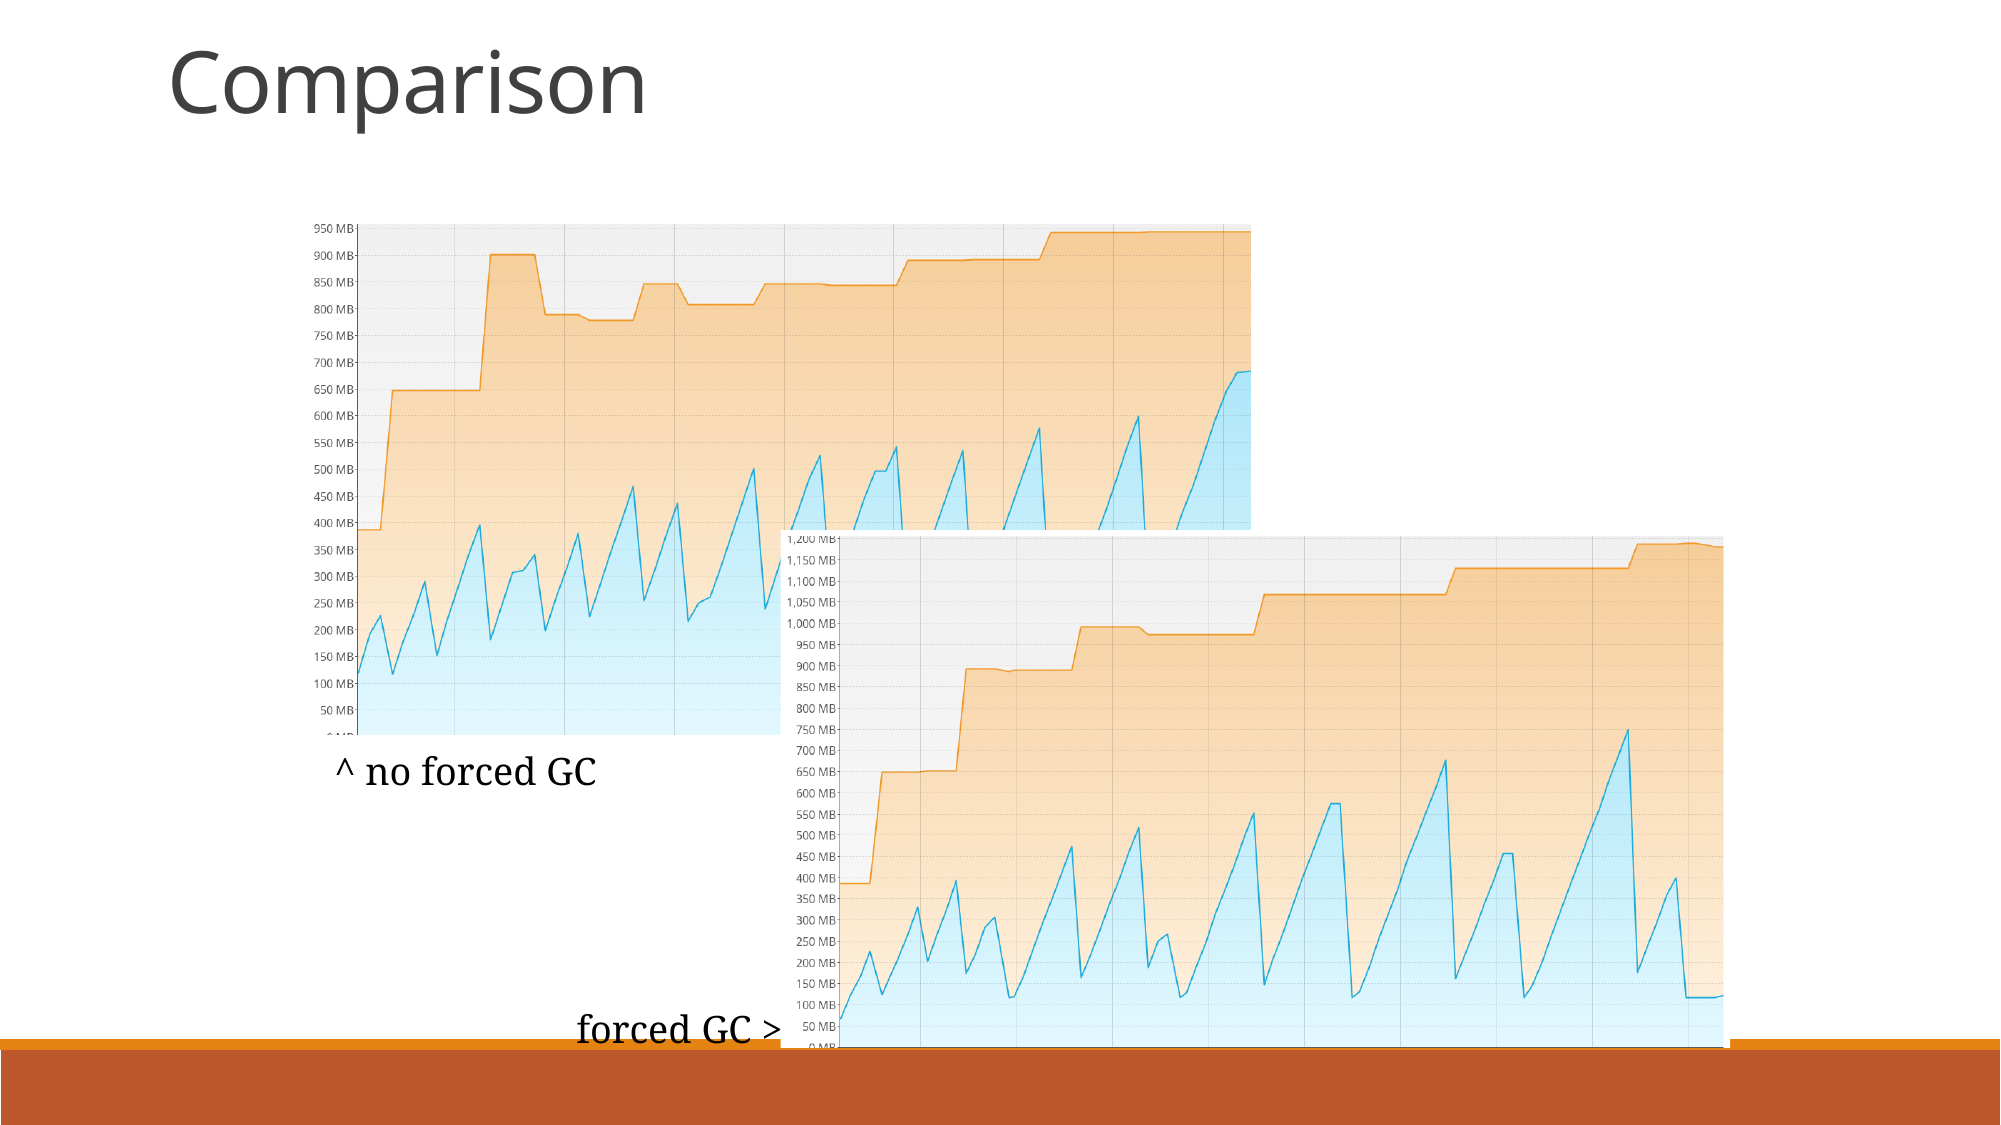

# Comparison
^ no forced GC
forced GC >